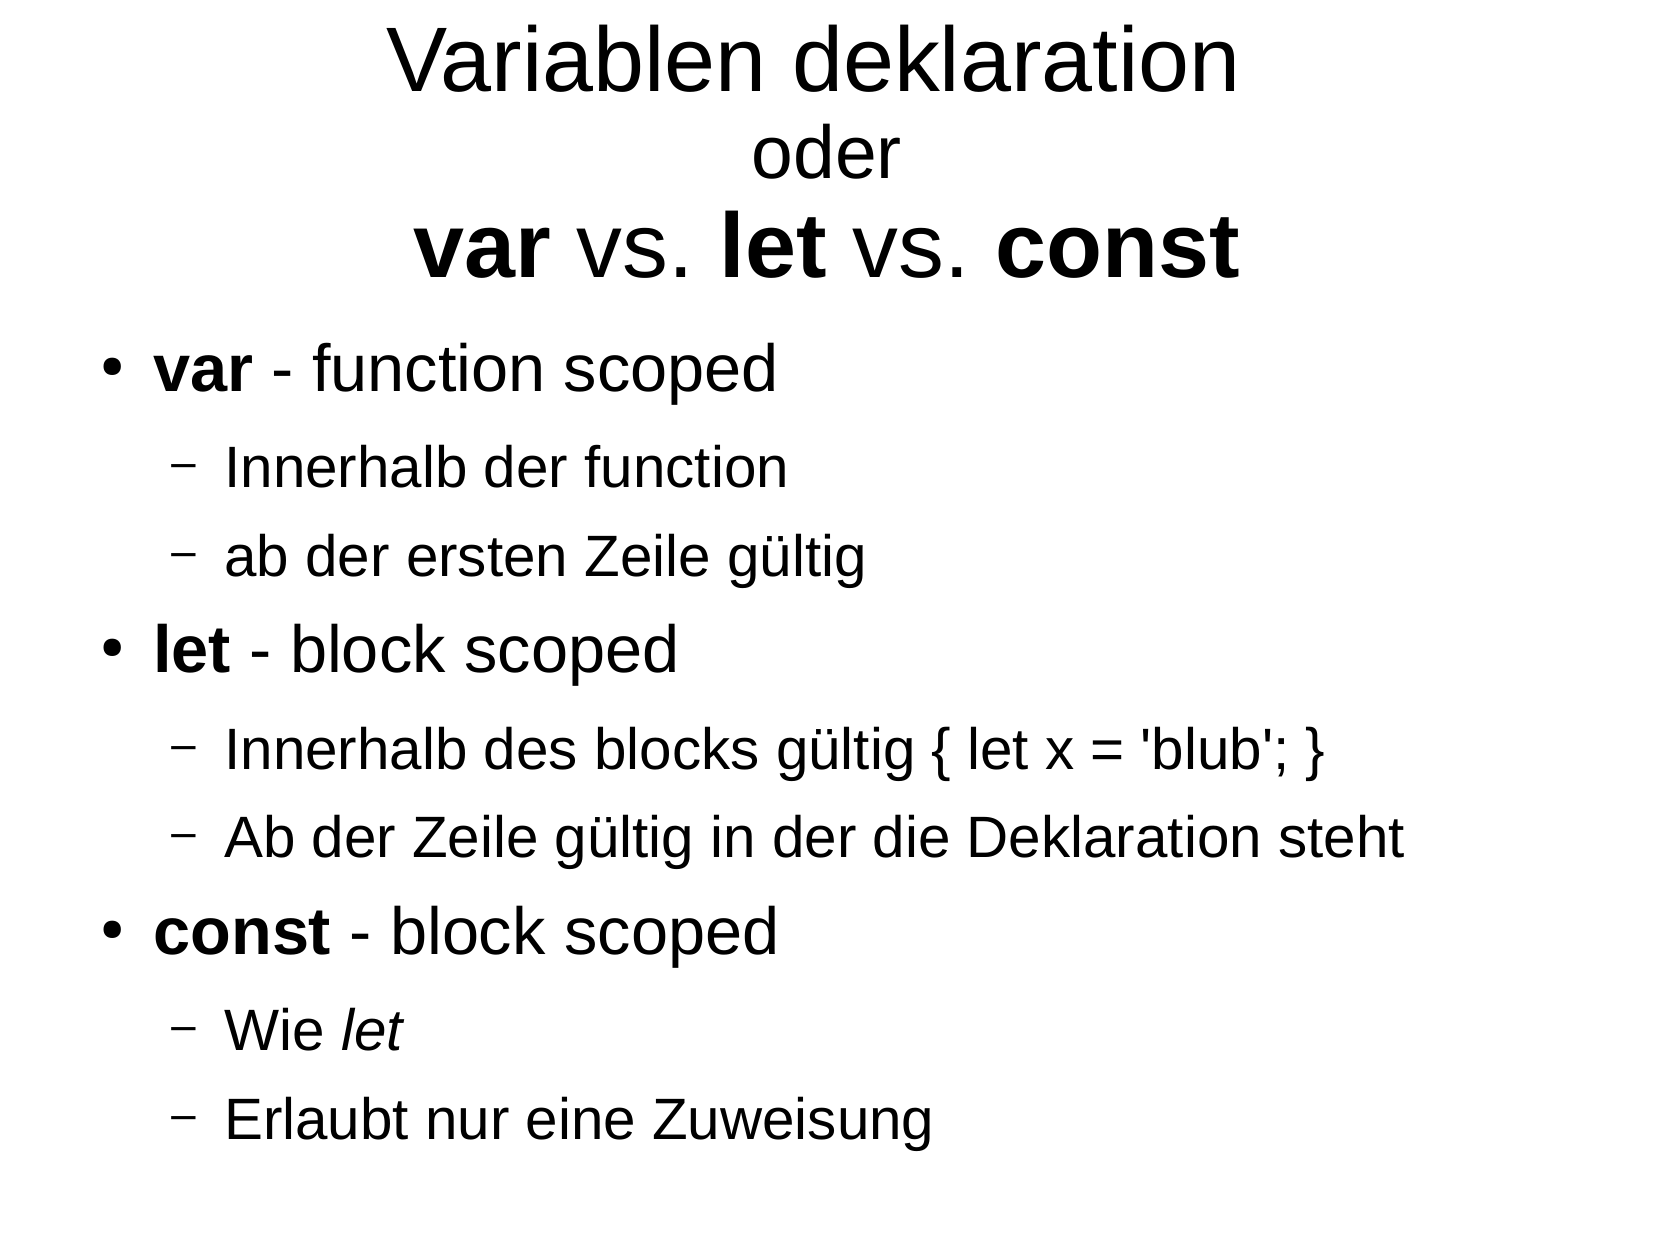

# Variablen deklaration oder var vs. let vs. const
var - function scoped
Innerhalb der function
ab der ersten Zeile gültig
let - block scoped
Innerhalb des blocks gültig { let x = 'blub'; }
Ab der Zeile gültig in der die Deklaration steht
const - block scoped
Wie let
Erlaubt nur eine Zuweisung